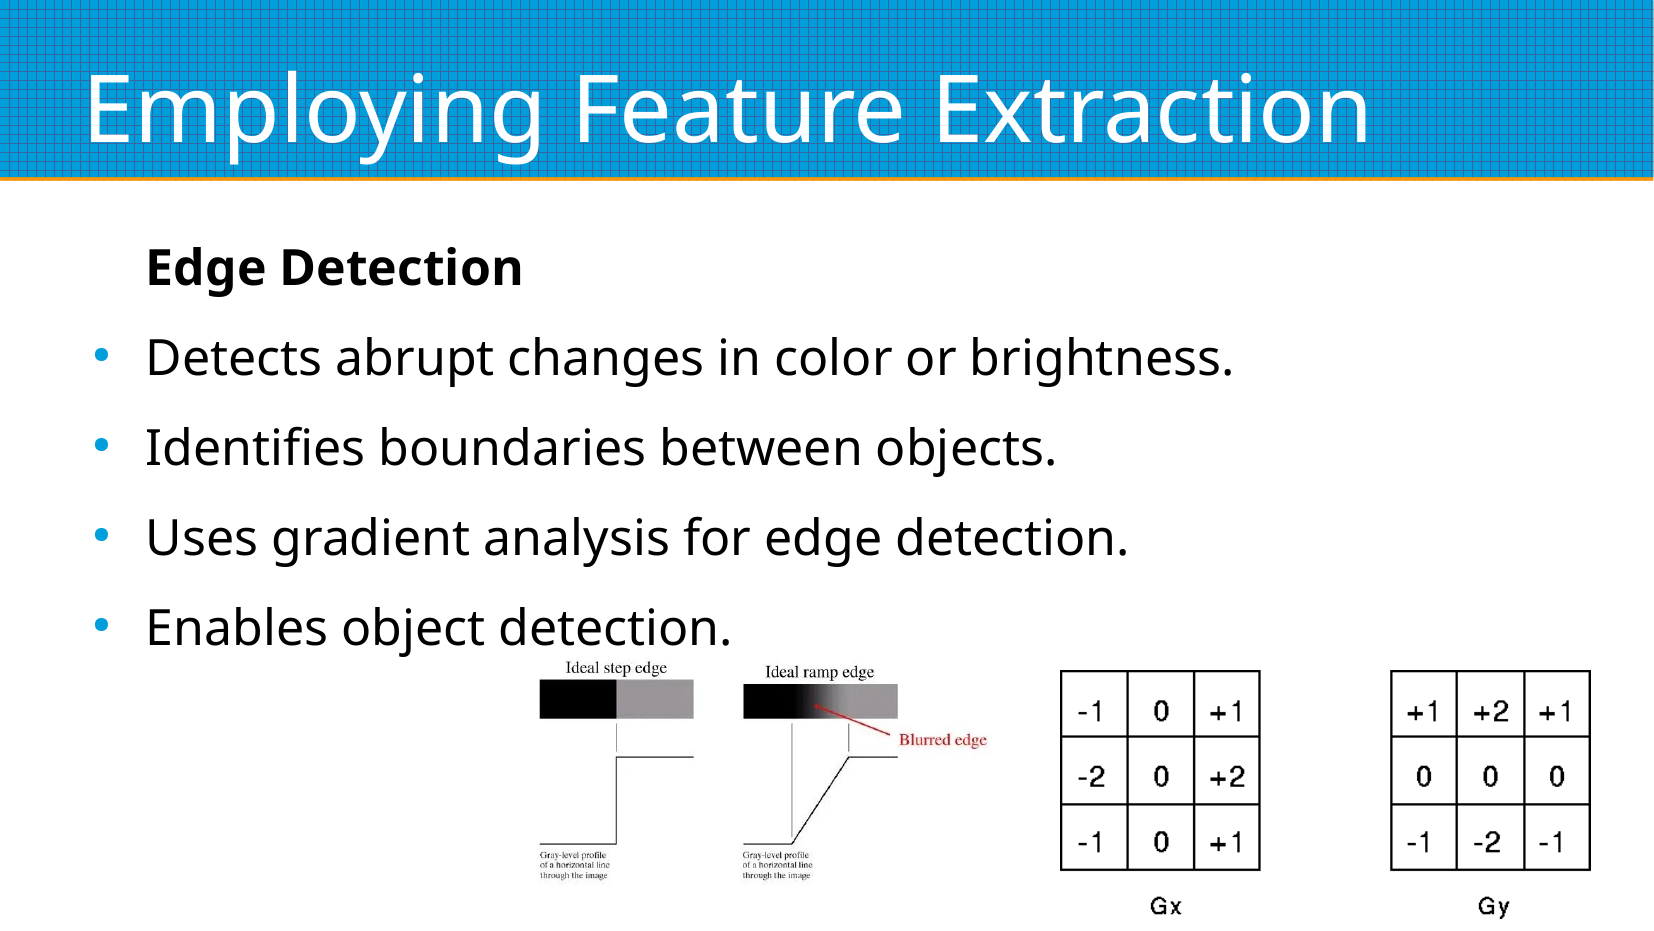

# Employing Feature Extraction
Edge Detection
Detects abrupt changes in color or brightness.
Identifies boundaries between objects.
Uses gradient analysis for edge detection.
Enables object detection.